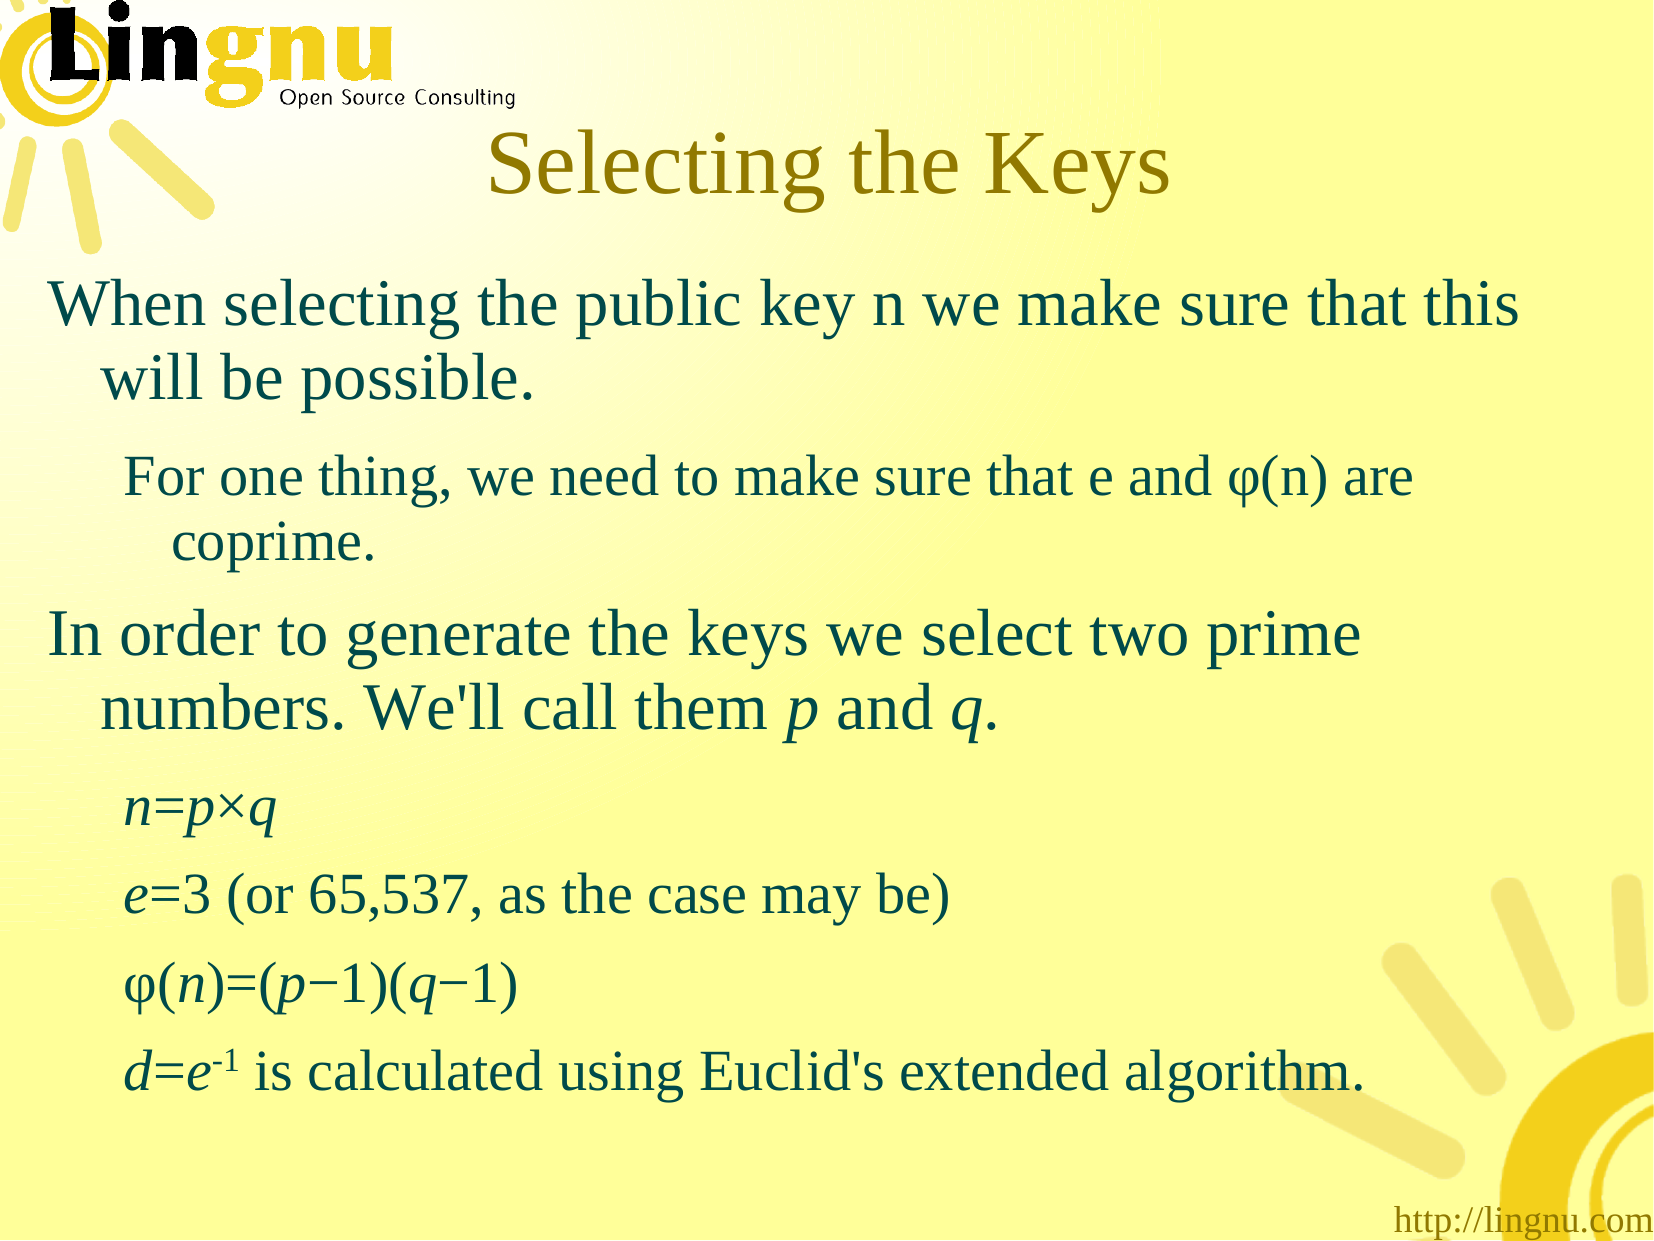

# Selecting the Keys
When selecting the public key n we make sure that this will be possible.
For one thing, we need to make sure that e and φ(n) are coprime.
In order to generate the keys we select two prime numbers. We'll call them p and q.
n=p×q
e=3 (or 65,537, as the case may be)
φ(n)=(p−1)(q−1)
d=e-1 is calculated using Euclid's extended algorithm.